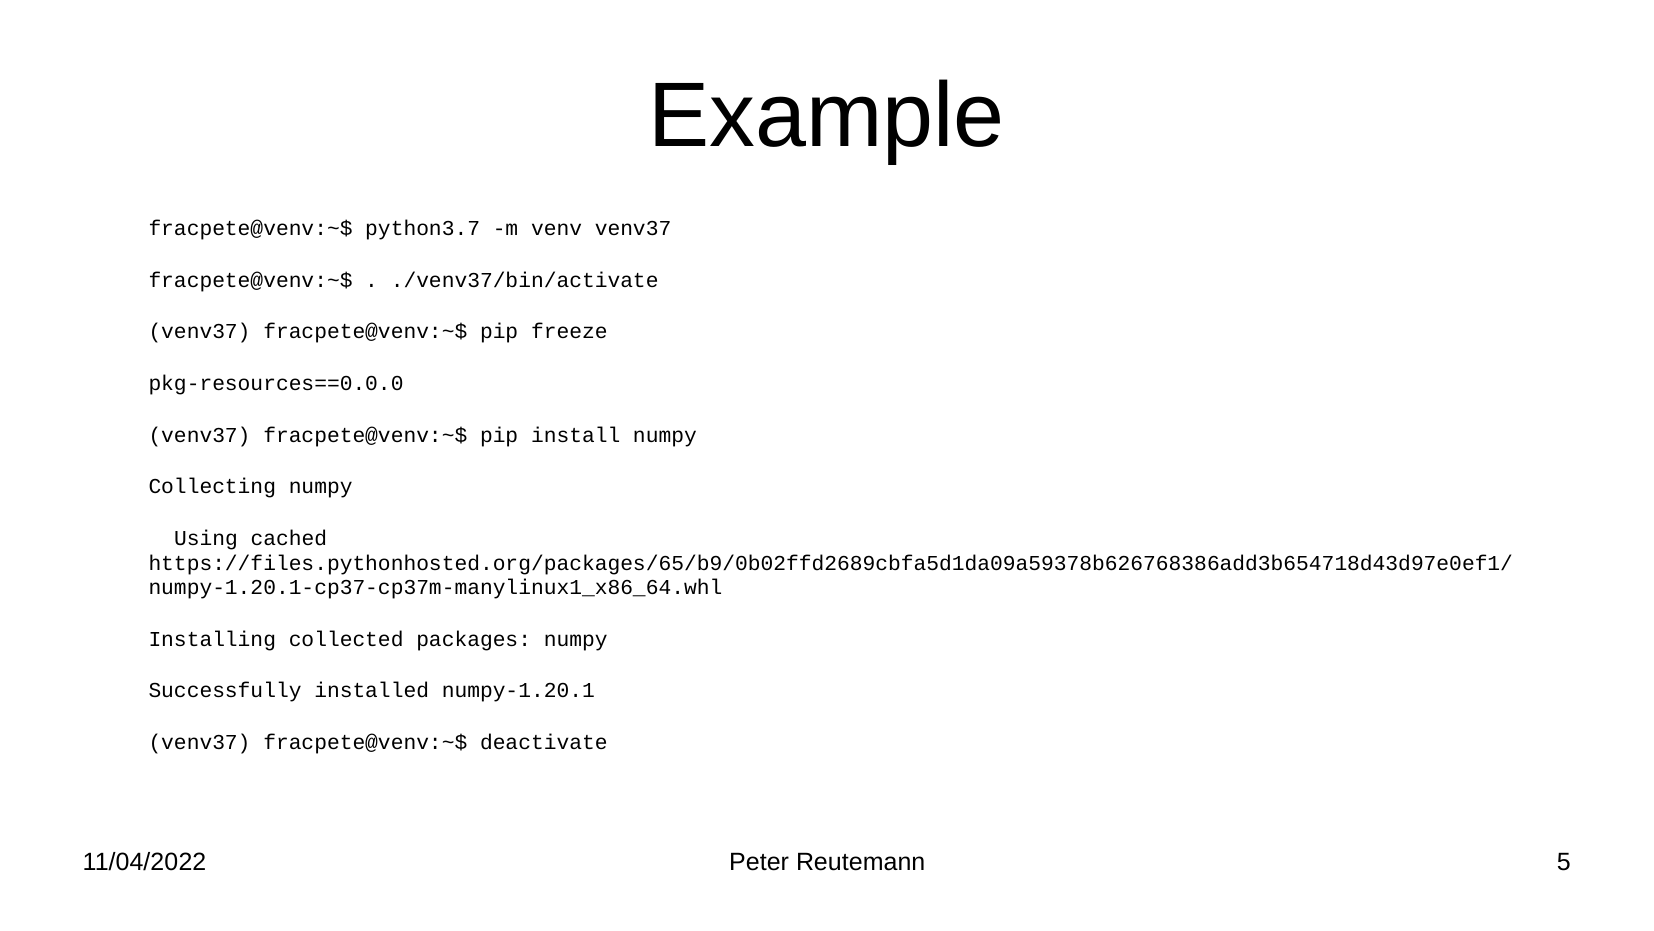

# Example
fracpete@venv:~$ python3.7 -m venv venv37
fracpete@venv:~$ . ./venv37/bin/activate
(venv37) fracpete@venv:~$ pip freeze
pkg-resources==0.0.0
(venv37) fracpete@venv:~$ pip install numpy
Collecting numpy
 Using cached https://files.pythonhosted.org/packages/65/b9/0b02ffd2689cbfa5d1da09a59378b626768386add3b654718d43d97e0ef1/numpy-1.20.1-cp37-cp37m-manylinux1_x86_64.whl
Installing collected packages: numpy
Successfully installed numpy-1.20.1
(venv37) fracpete@venv:~$ deactivate
11/04/2022
Peter Reutemann
5